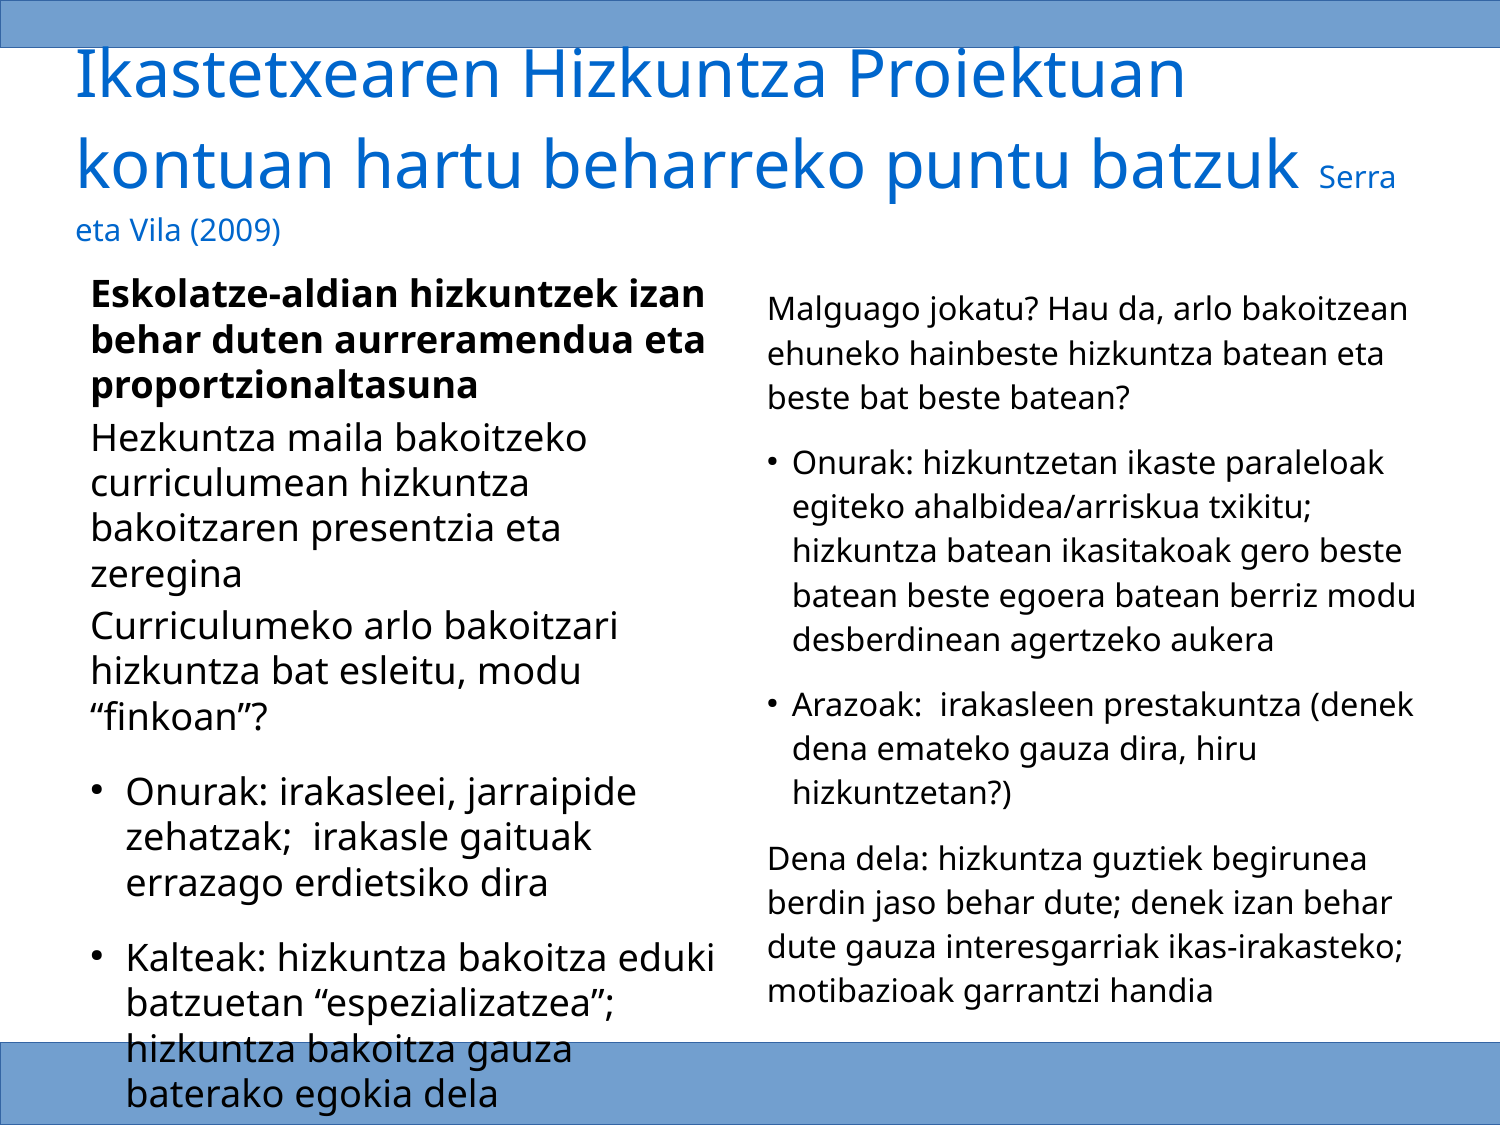

Ikastetxearen Hizkuntza Proiektuan kontuan hartu beharreko puntu batzuk Serra eta Vila (2009)
# Eskolatze-aldian hizkuntzek izan behar duten aurreramendua eta proportzionaltasuna
Hezkuntza maila bakoitzeko curriculumean hizkuntza bakoitzaren presentzia eta zeregina
Curriculumeko arlo bakoitzari hizkuntza bat esleitu, modu “finkoan”?
Onurak: irakasleei, jarraipide zehatzak; irakasle gaituak errazago erdietsiko dira
Kalteak: hizkuntza bakoitza eduki batzuetan “espezializatzea”; hizkuntza bakoitza gauza baterako egokia dela pentsaraztea
Malguago jokatu? Hau da, arlo bakoitzean ehuneko hainbeste hizkuntza batean eta beste bat beste batean?
Onurak: hizkuntzetan ikaste paraleloak egiteko ahalbidea/arriskua txikitu; hizkuntza batean ikasitakoak gero beste batean beste egoera batean berriz modu desberdinean agertzeko aukera
Arazoak: irakasleen prestakuntza (denek dena emateko gauza dira, hiru hizkuntzetan?)
Dena dela: hizkuntza guztiek begirunea berdin jaso behar dute; denek izan behar dute gauza interesgarriak ikas-irakasteko; motibazioak garrantzi handia